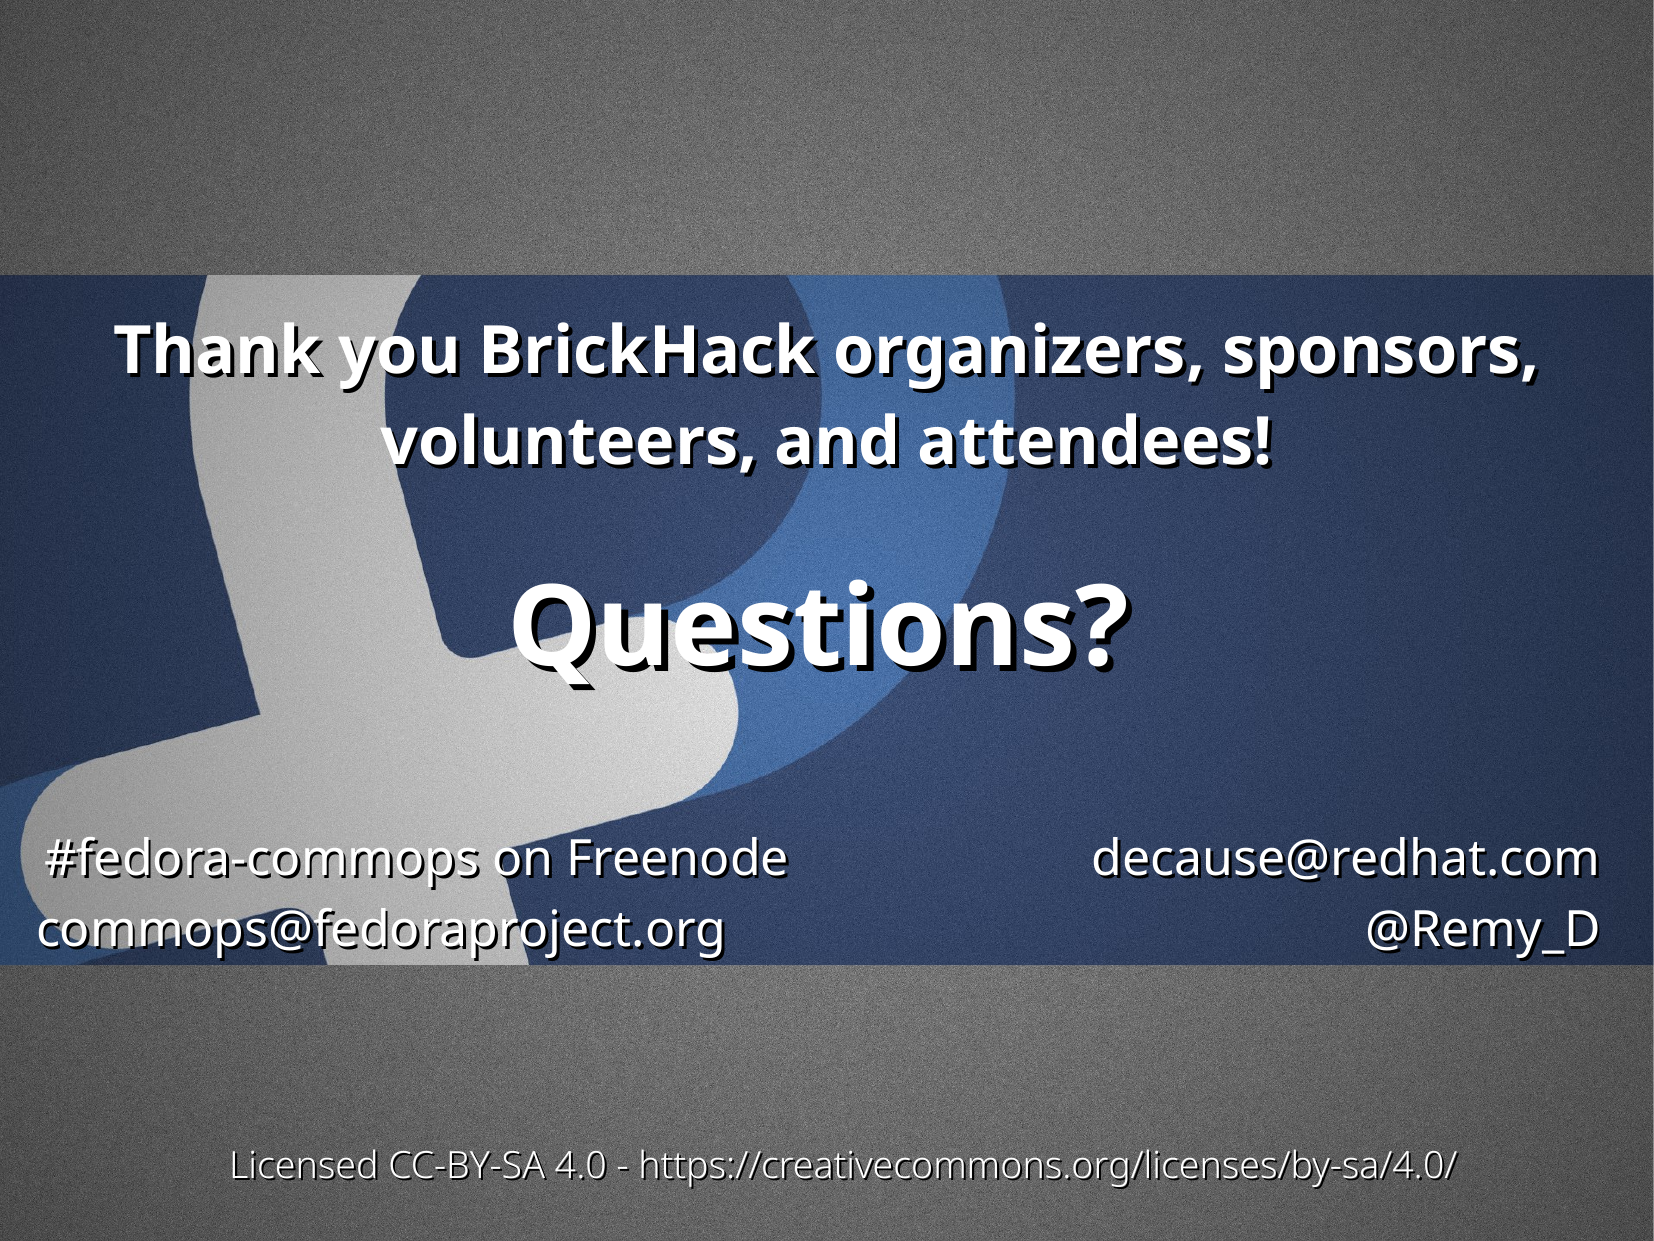

Thank you BrickHack organizers, sponsors, volunteers, and attendees!
Questions?
#fedora-commops on Freenode
decause@redhat.com
commops@fedoraproject.org
@Remy_D
Licensed CC-BY-SA 4.0 - https://creativecommons.org/licenses/by-sa/4.0/